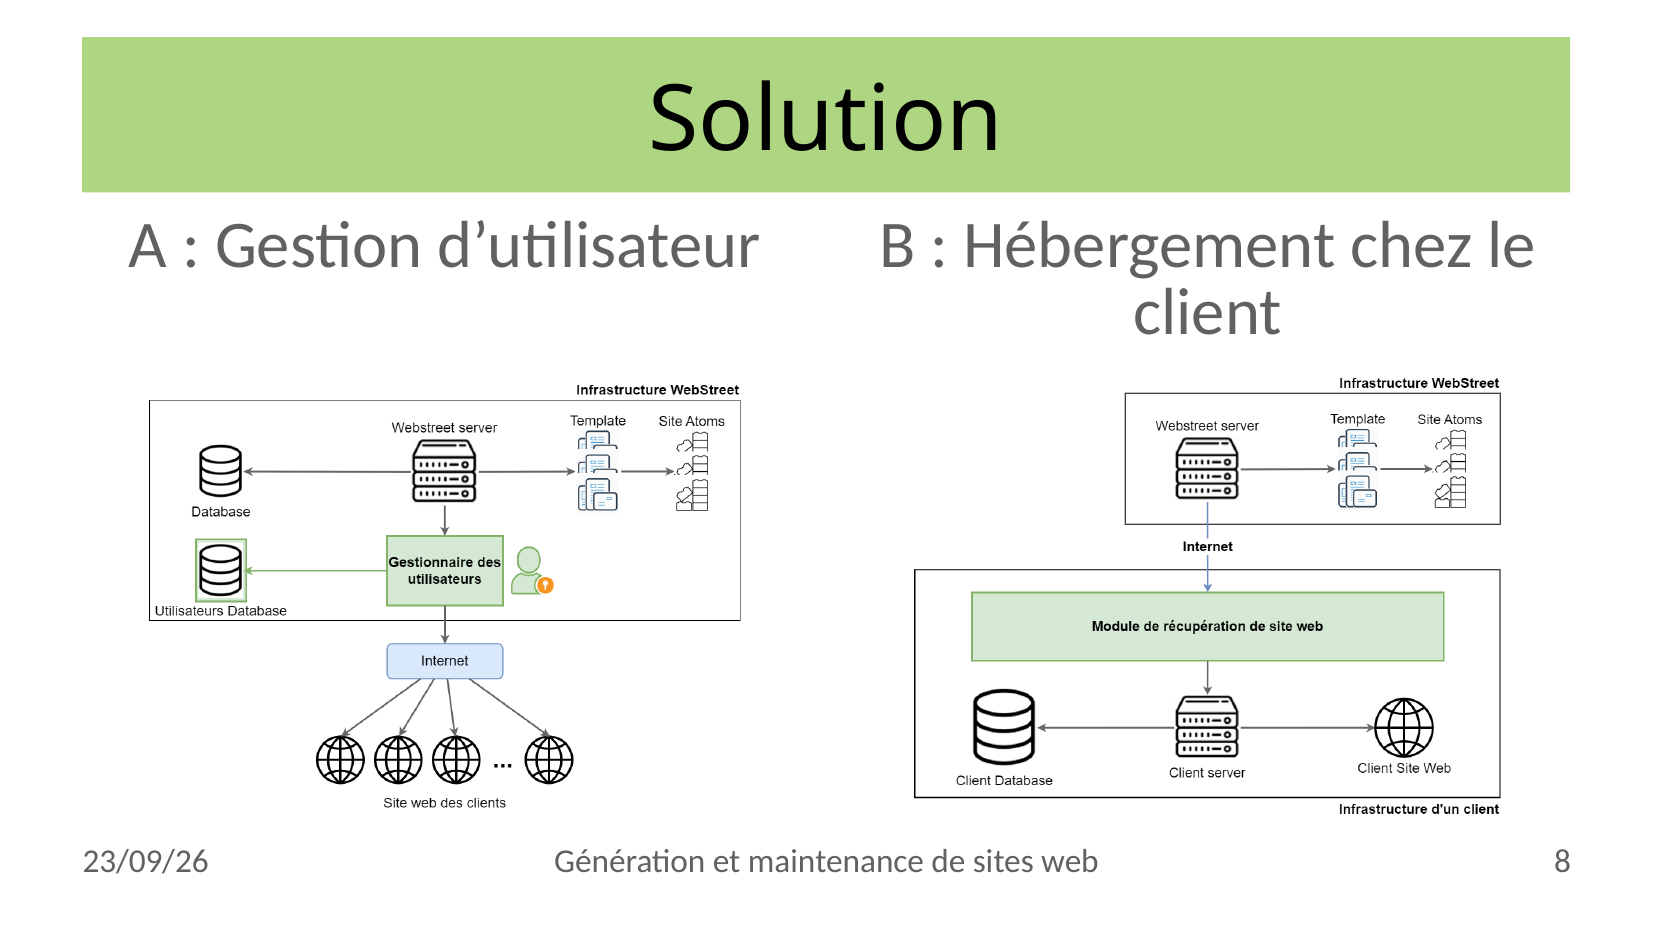

# Solution
A : Gestion d’utilisateur
B : Hébergement chez le client
Génération et maintenance de sites web
8